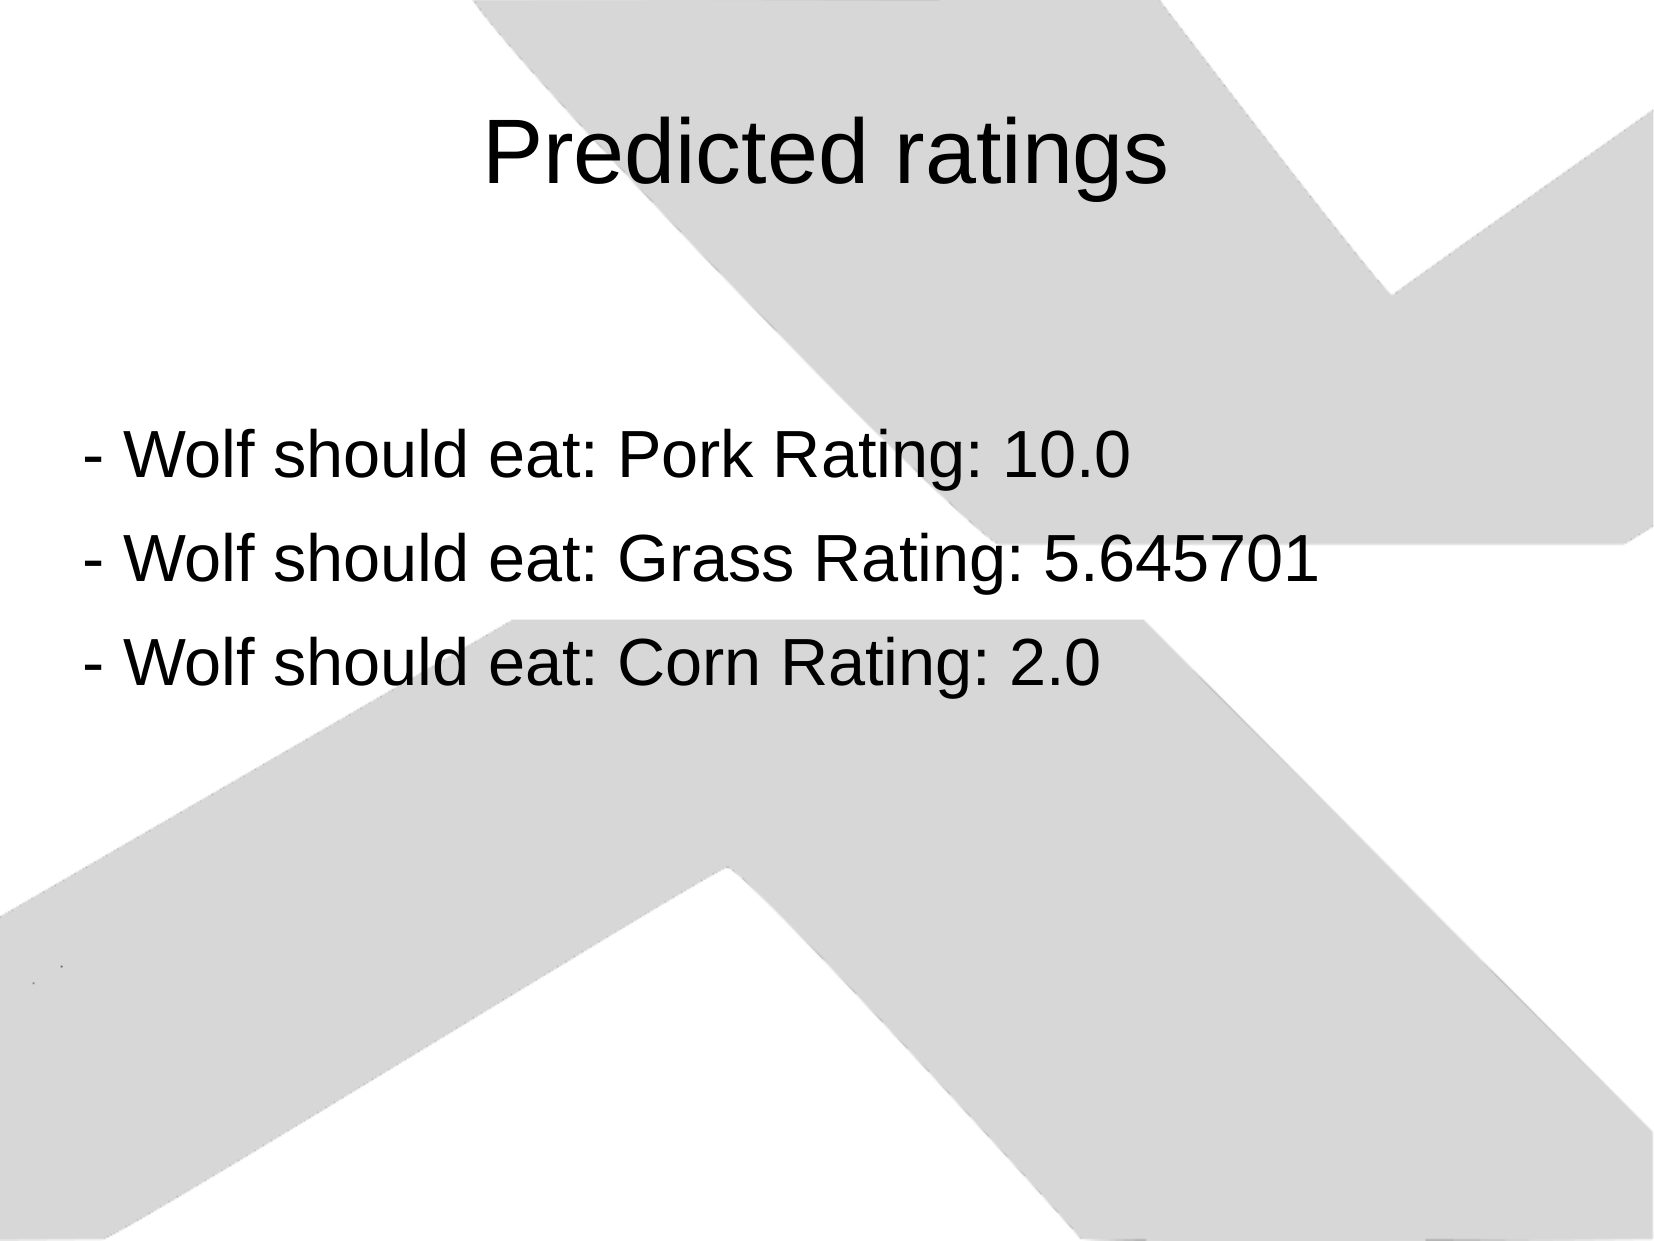

# Predicted ratings
- Wolf should eat: Pork Rating: 10.0
- Wolf should eat: Grass Rating: 5.645701
- Wolf should eat: Corn Rating: 2.0